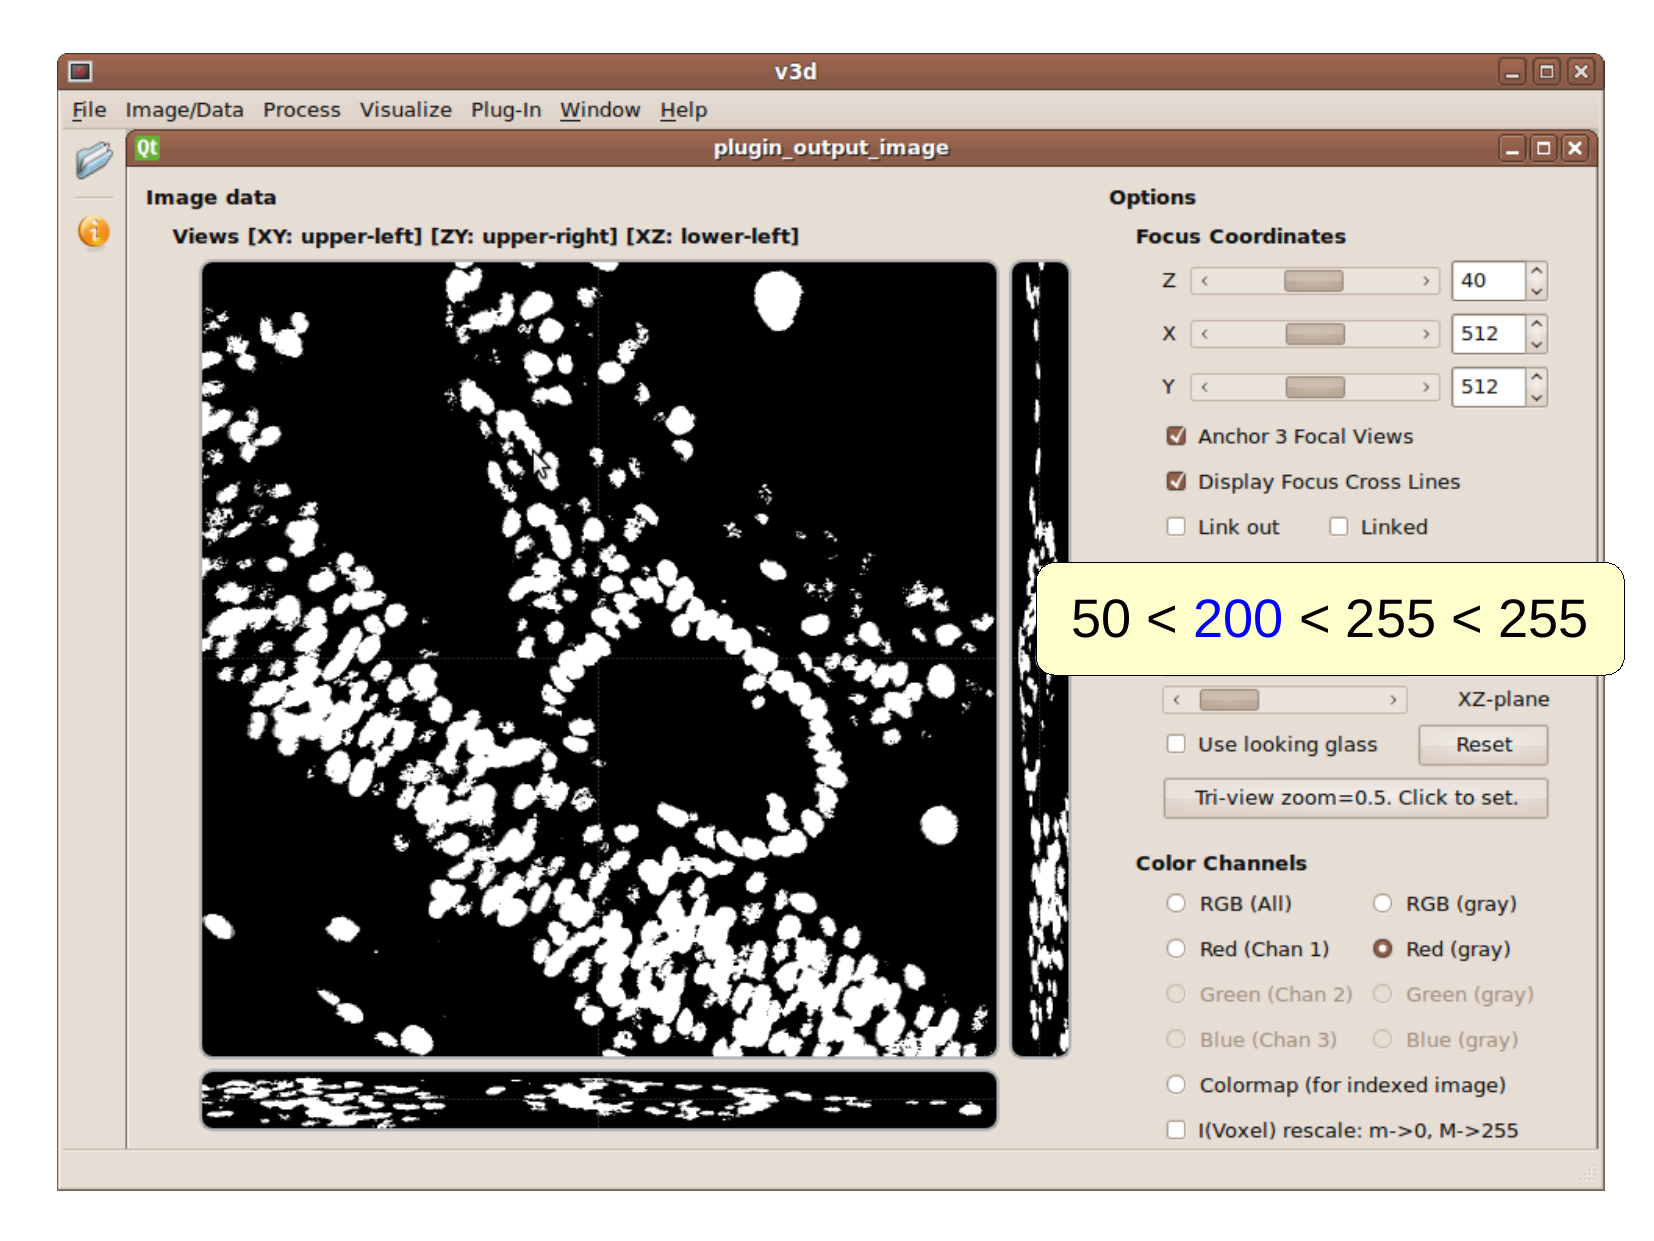

50 < 200 < 255 < 255
51